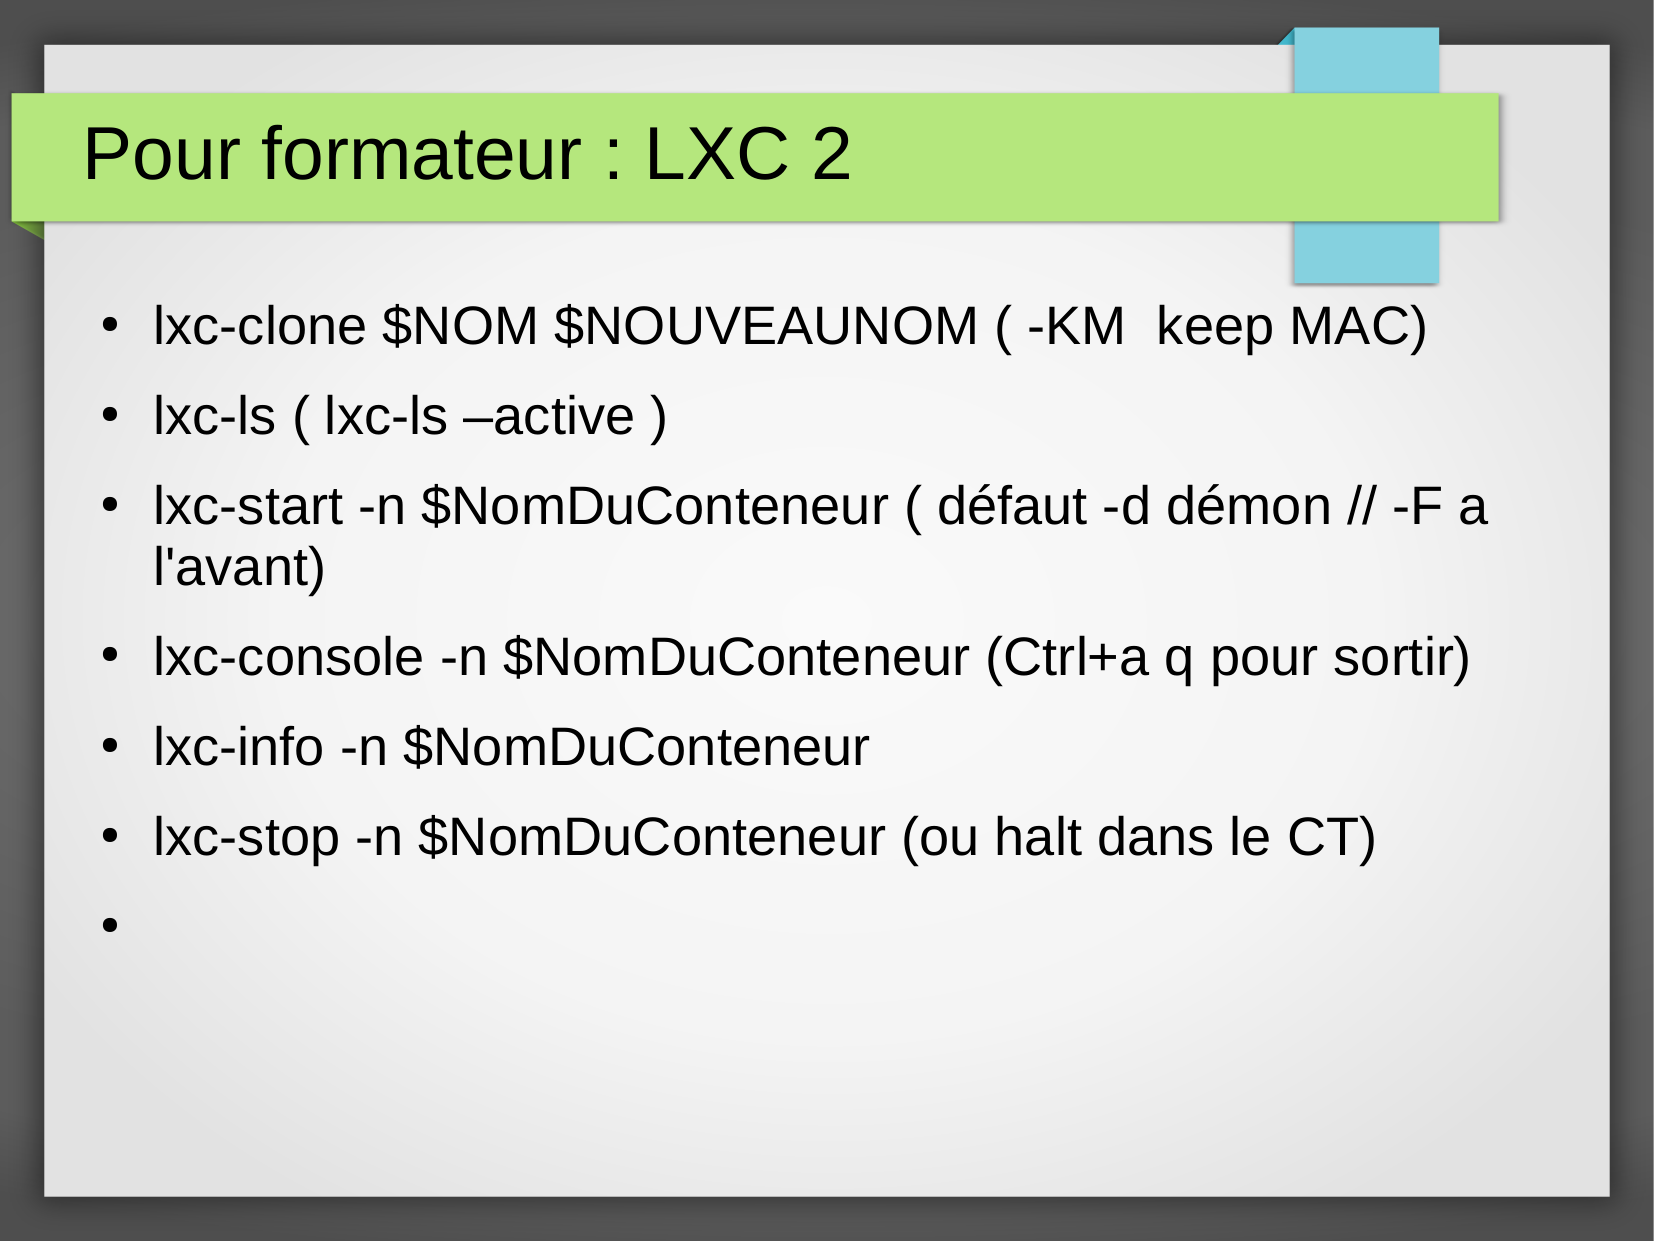

# Pour formateur : LXC 2
lxc-clone $NOM $NOUVEAUNOM ( -KM keep MAC)
lxc-ls ( lxc-ls –active )
lxc-start -n $NomDuConteneur ( défaut -d démon // -F a l'avant)
lxc-console -n $NomDuConteneur (Ctrl+a q pour sortir)
lxc-info -n $NomDuConteneur
lxc-stop -n $NomDuConteneur (ou halt dans le CT)